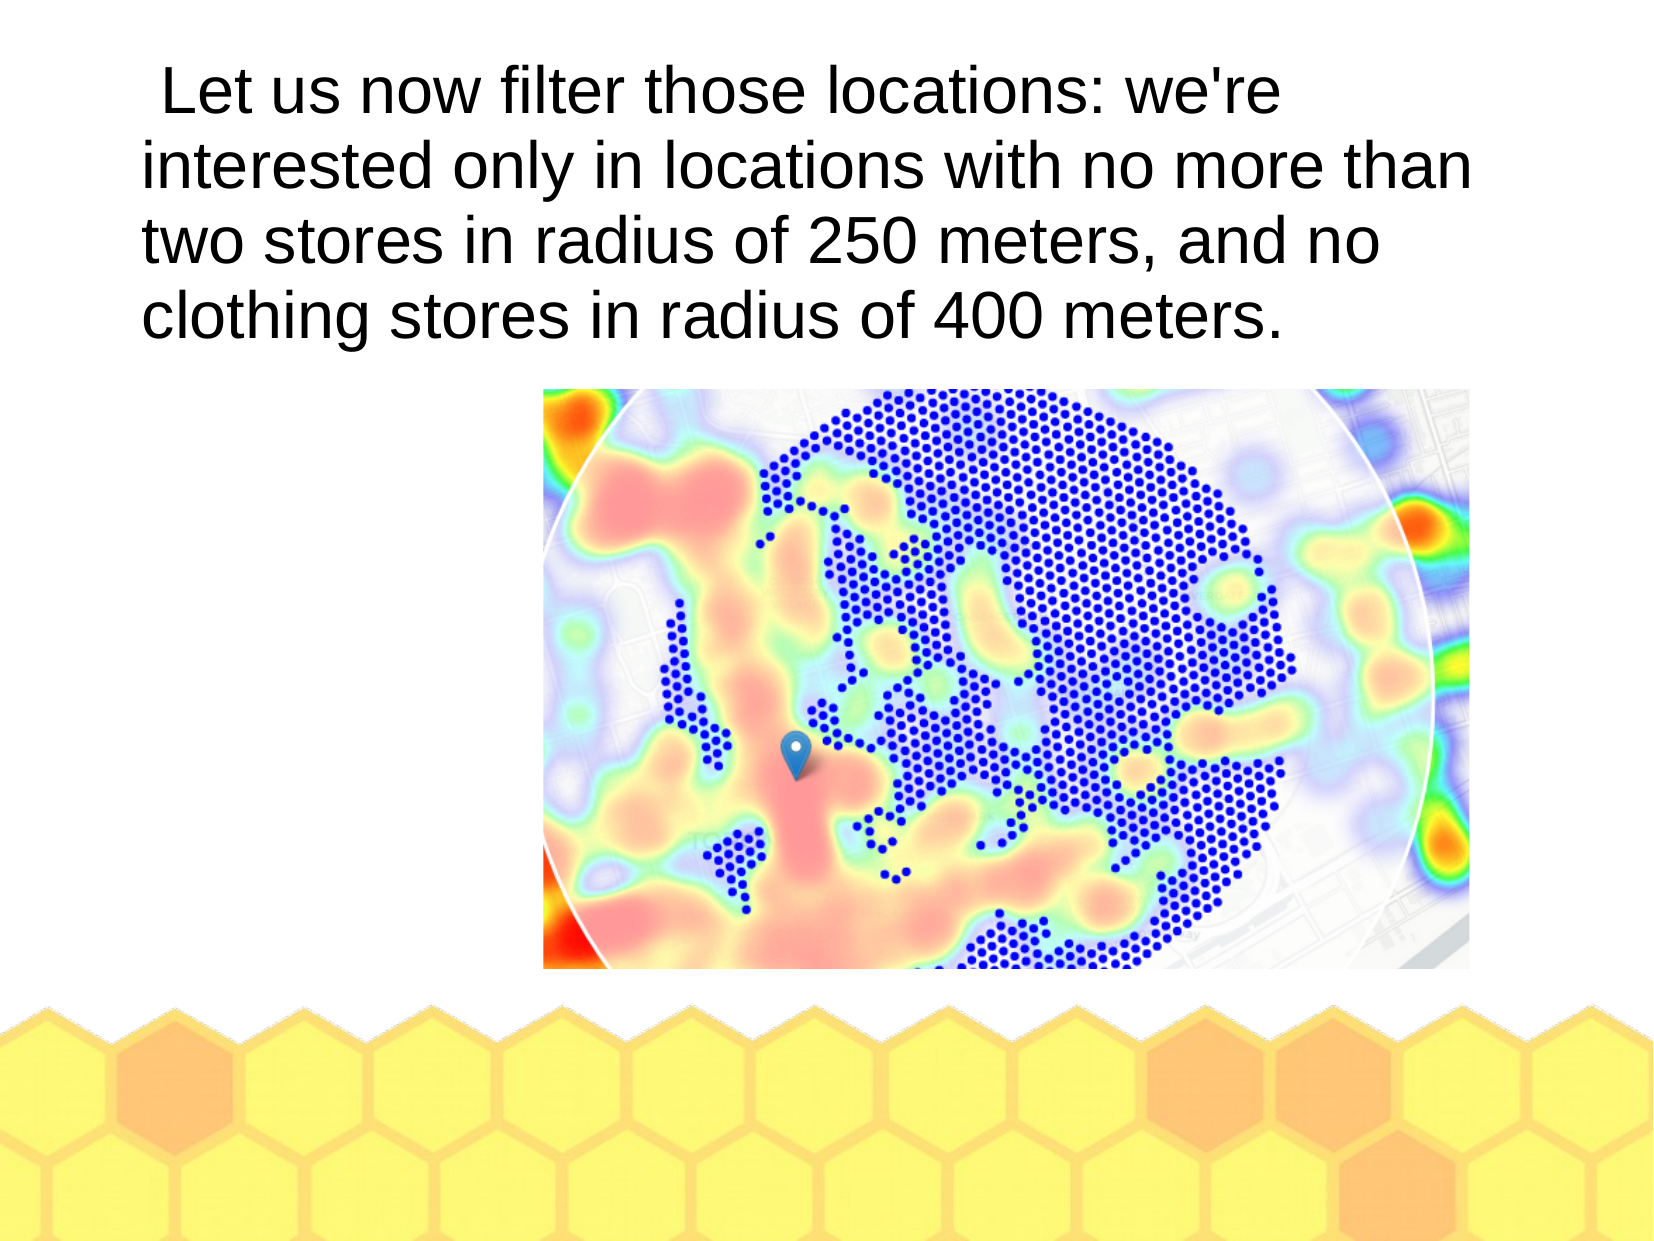

# Let us now filter those locations: we're interested only in locations with no more than two stores in radius of 250 meters, and no clothing stores in radius of 400 meters.